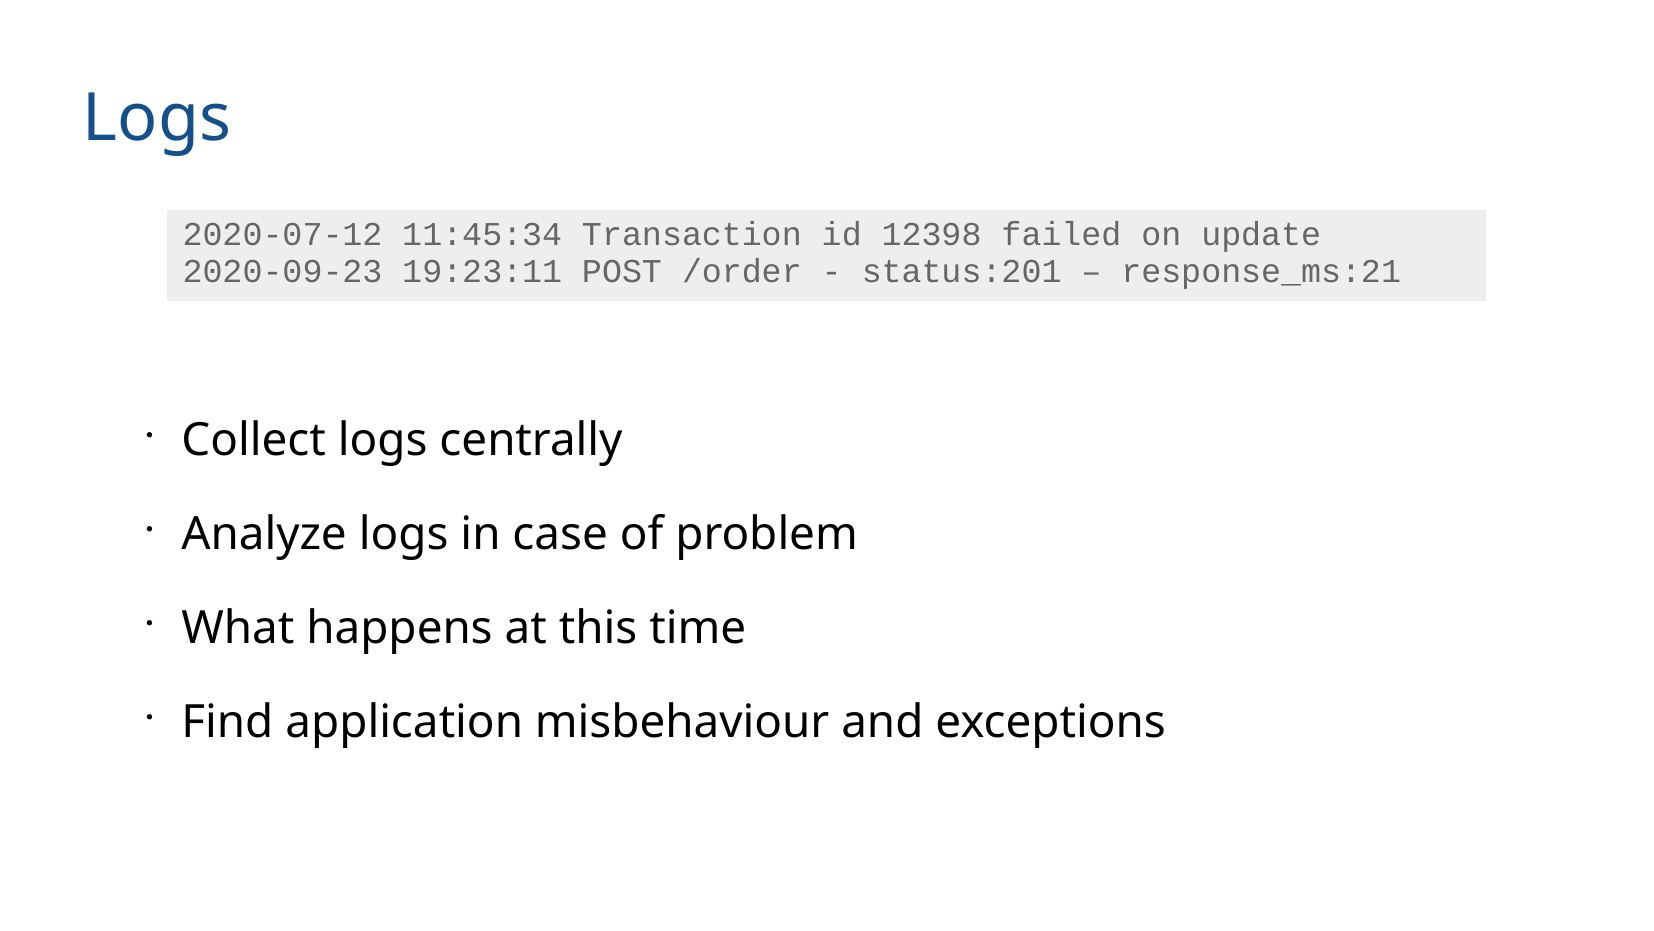

# Logs
2020-07-12 11:45:34 Transaction id 12398 failed on update
2020-09-23 19:23:11 POST /order - status:201 – response_ms:21
Collect logs centrally
Analyze logs in case of problem
What happens at this time
Find application misbehaviour and exceptions